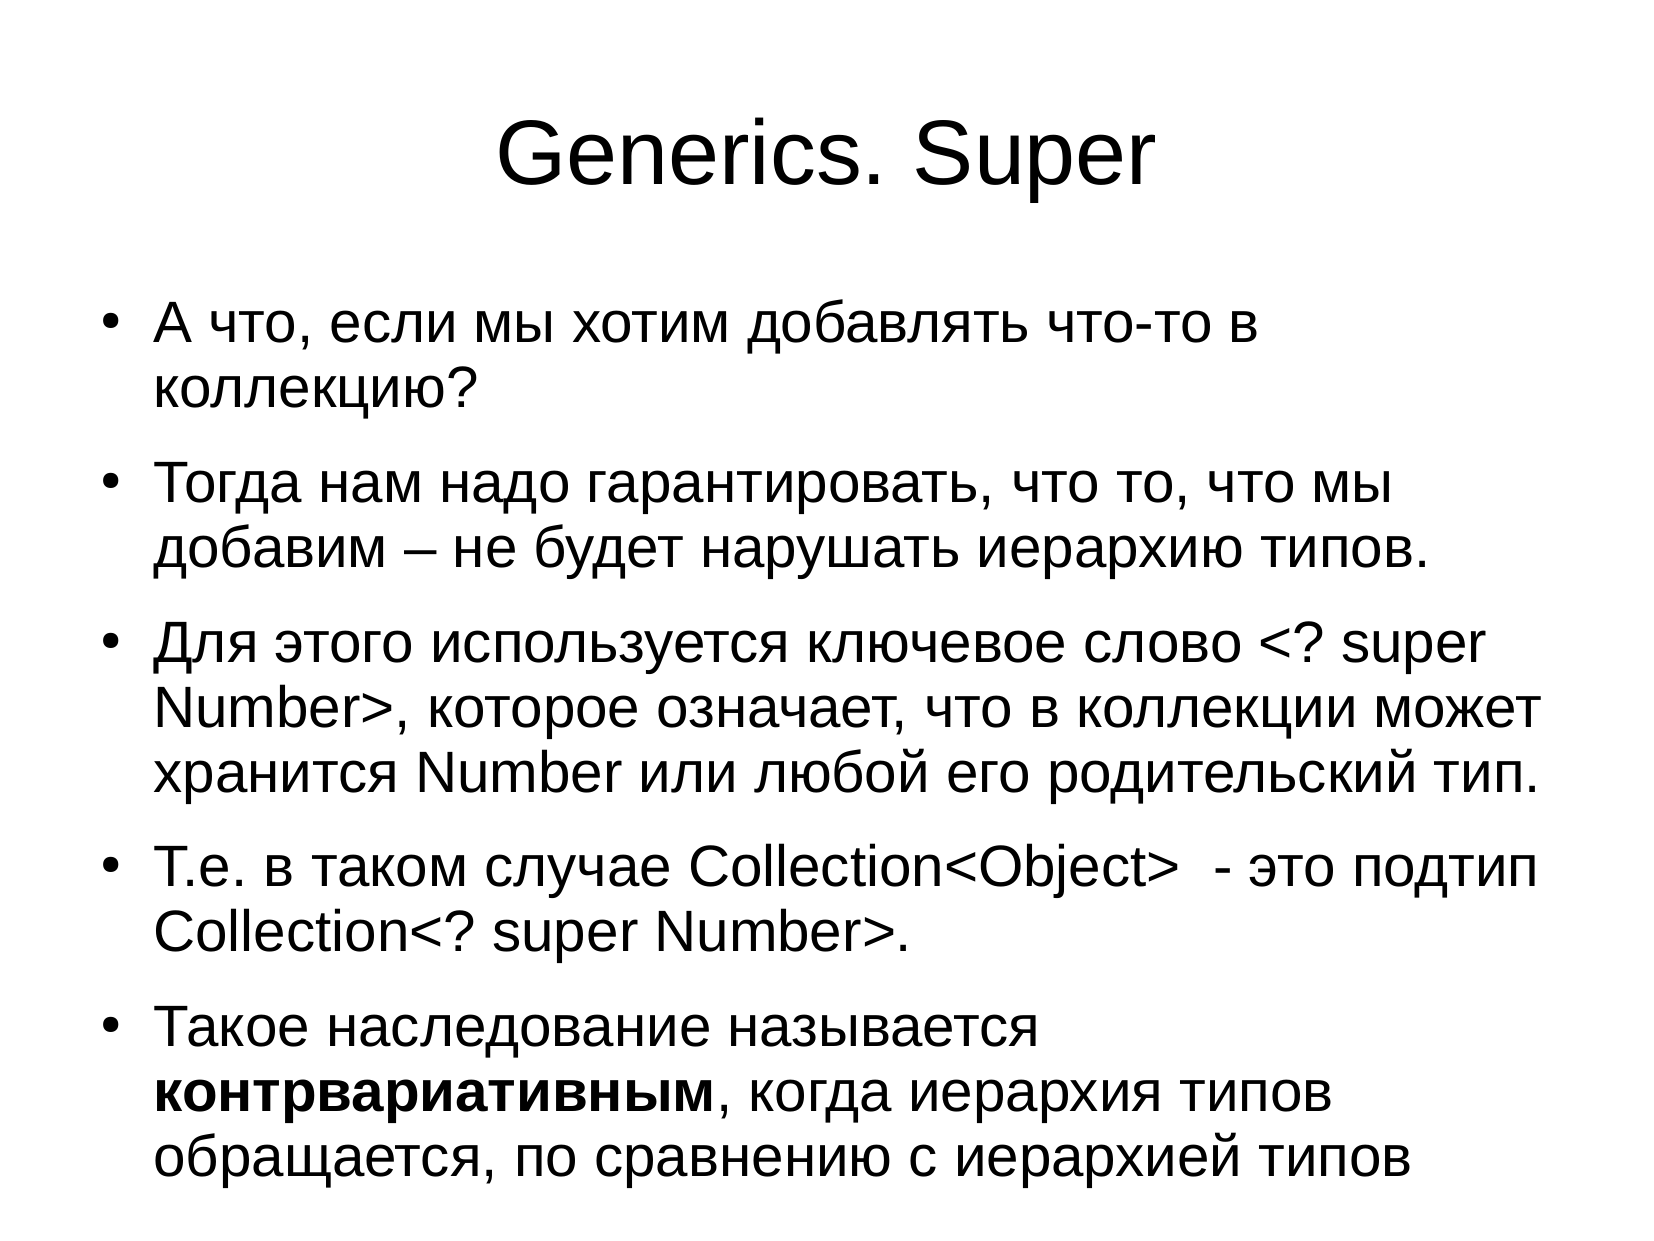

# Generics. Super
А что, если мы хотим добавлять что-то в коллекцию?
Тогда нам надо гарантировать, что то, что мы добавим – не будет нарушать иерархию типов.
Для этого используется ключевое слово <? super Number>, которое означает, что в коллекции может хранится Number или любой его родительский тип.
Т.е. в таком случае Collection<Object> - это подтип Collection<? super Number>.
Такое наследование называется контрвариативным, когда иерархия типов обращается, по сравнению с иерархией типов